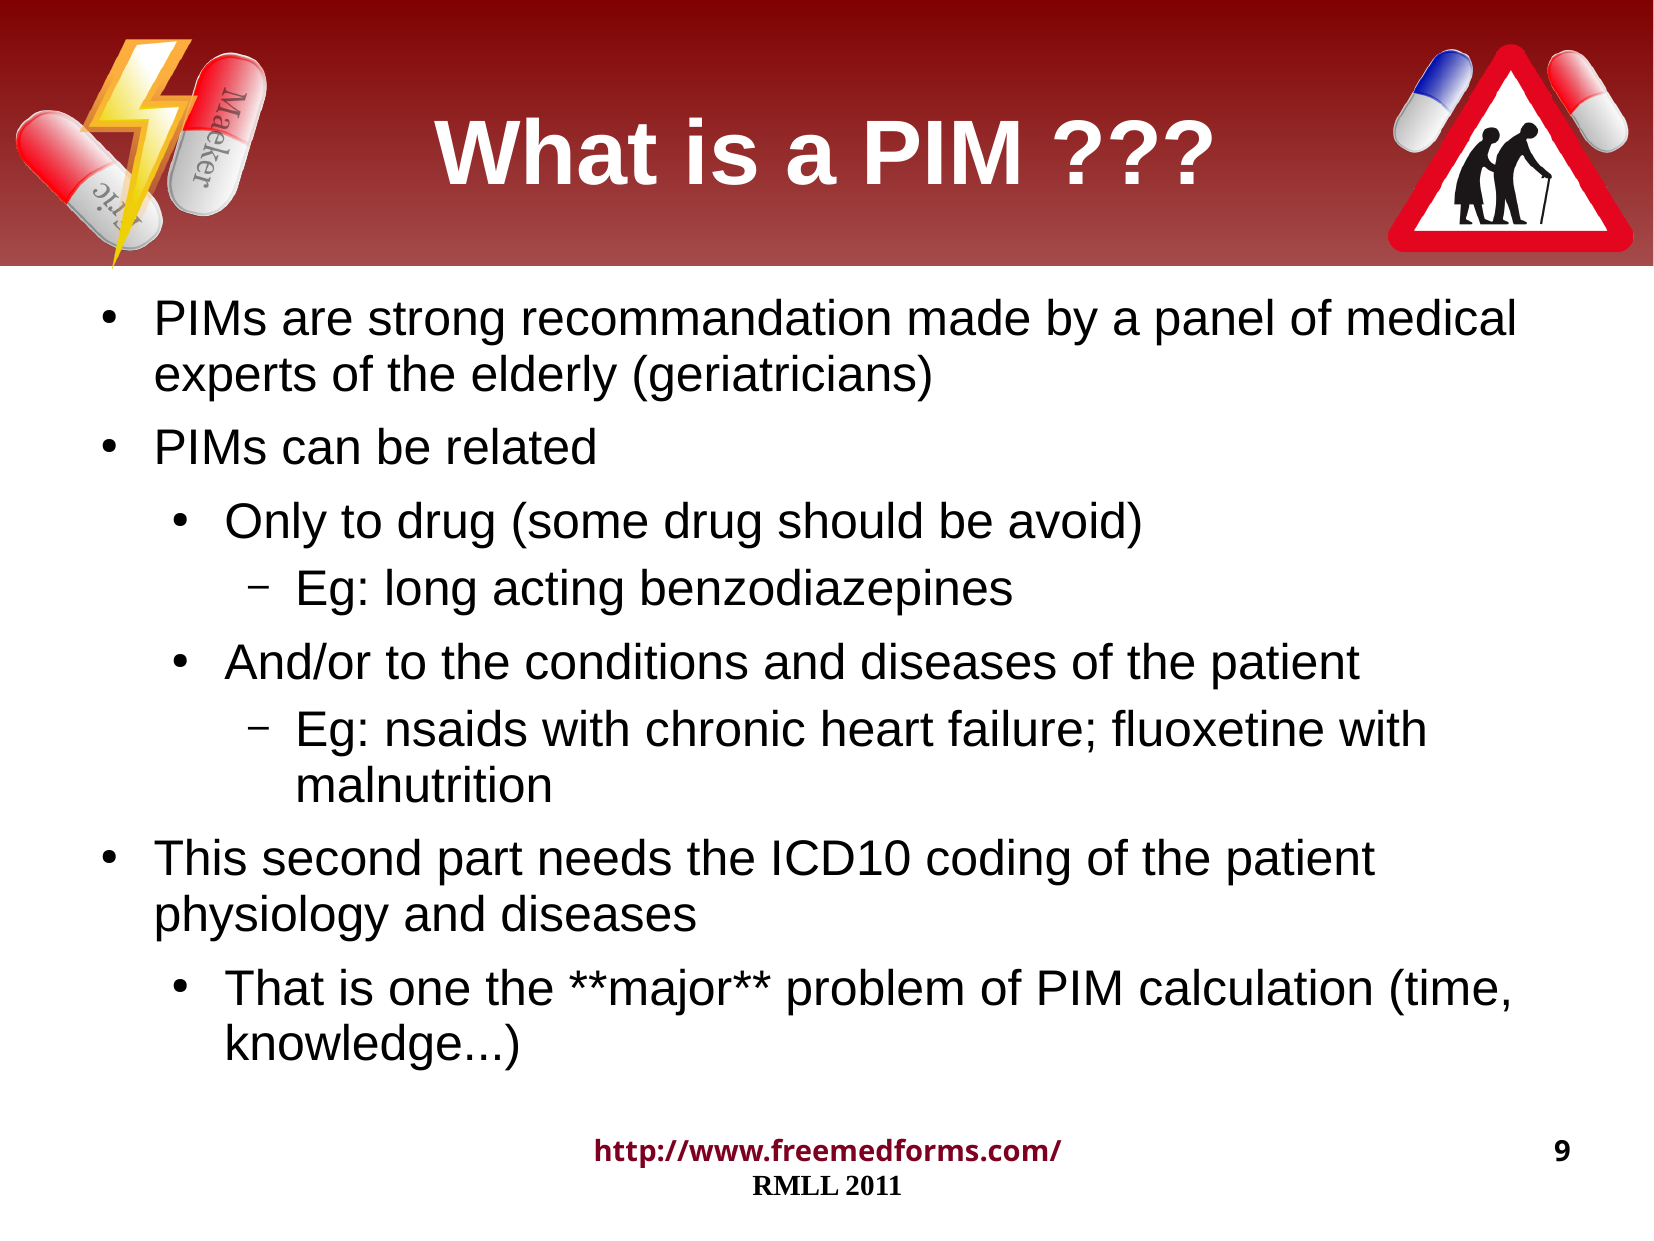

# What is a PIM ???
PIMs are strong recommandation made by a panel of medical experts of the elderly (geriatricians)
PIMs can be related
Only to drug (some drug should be avoid)
Eg: long acting benzodiazepines
And/or to the conditions and diseases of the patient
Eg: nsaids with chronic heart failure; fluoxetine with malnutrition
This second part needs the ICD10 coding of the patient physiology and diseases
That is one the **major** problem of PIM calculation (time, knowledge...)
9